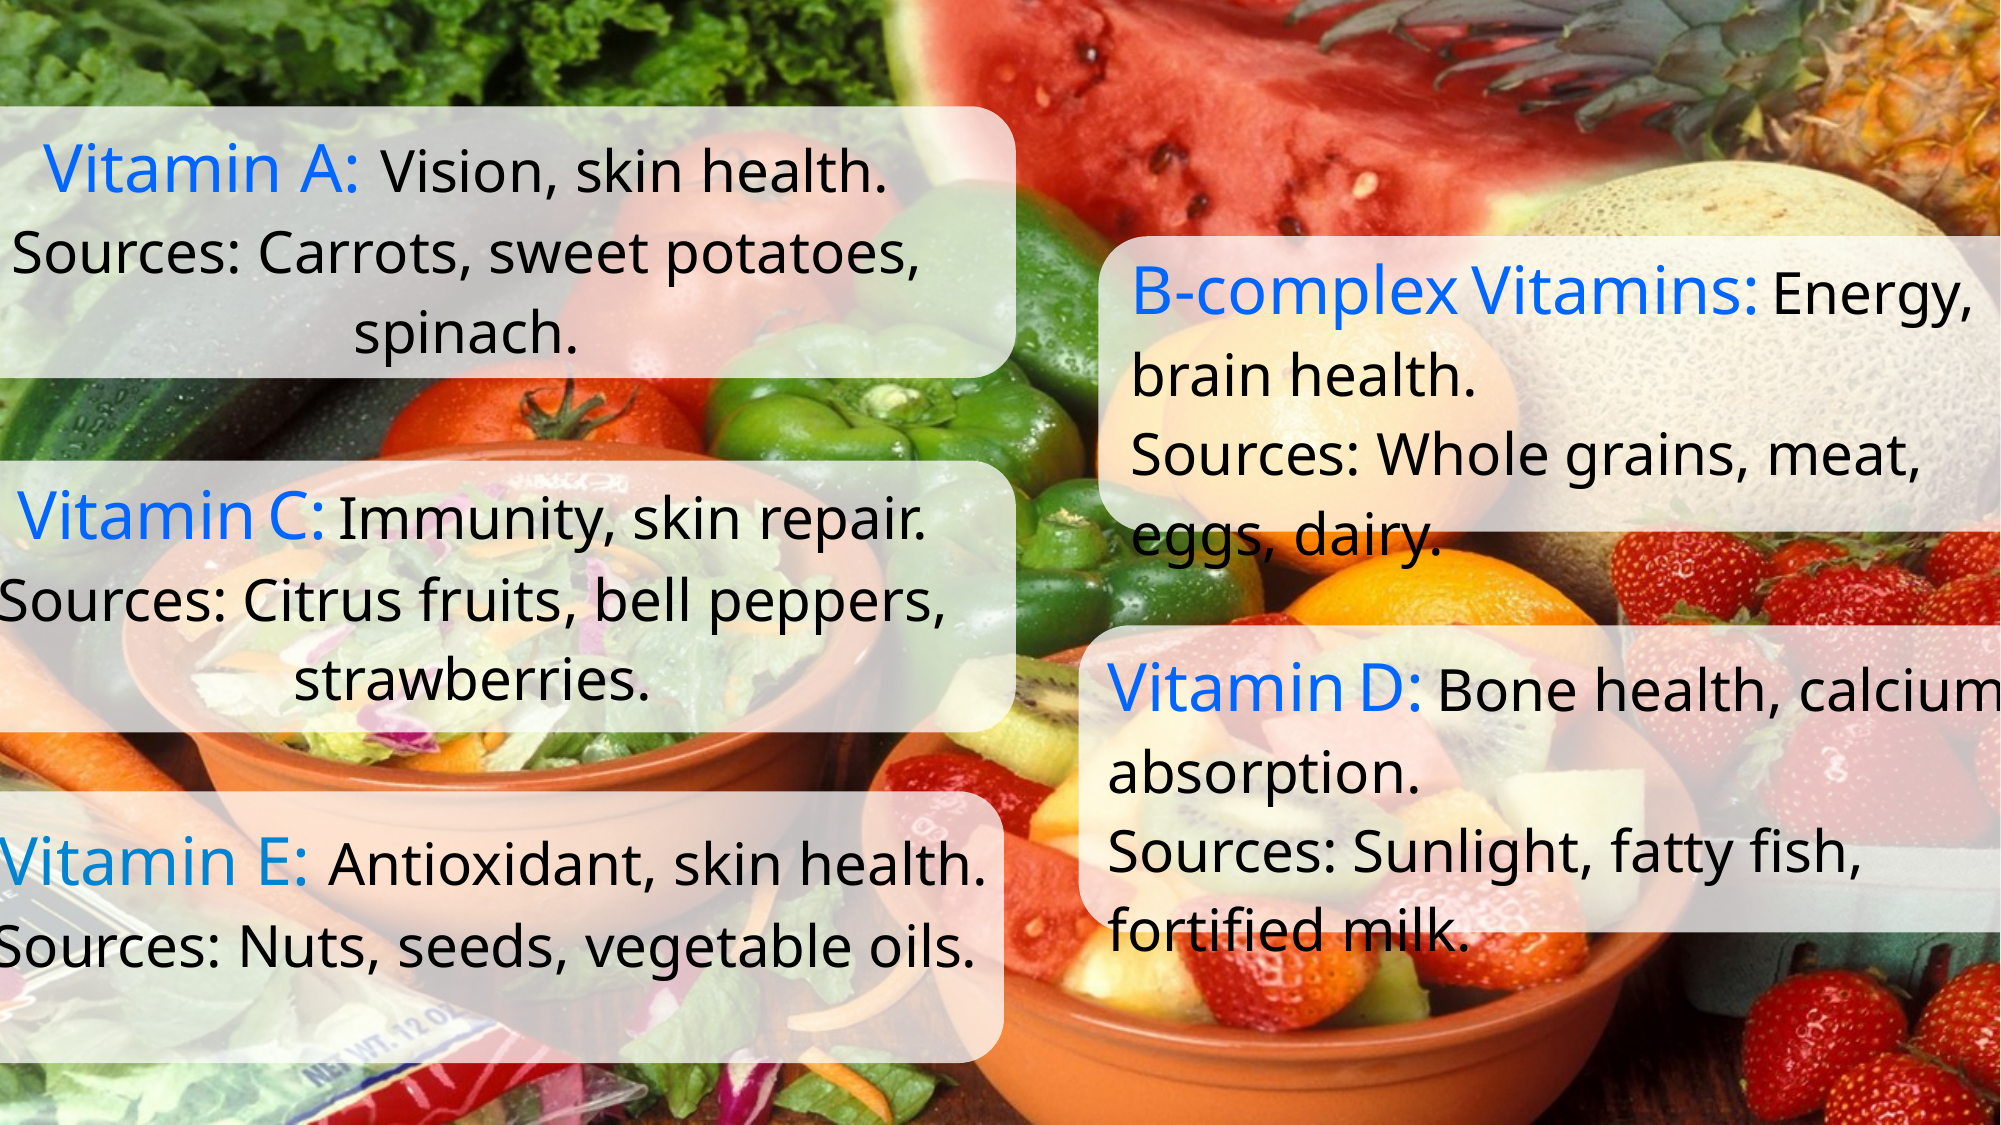

# Vitamin A: Vision, skin health.
Sources: Carrots, sweet potatoes, spinach.
B-complex Vitamins: Energy, brain health.
Sources: Whole grains, meat, eggs, dairy.
Vitamin C: Immunity, skin repair.
Sources: Citrus fruits, bell peppers, strawberries.
Vitamin D: Bone health, calcium absorption.
Sources: Sunlight, fatty fish,
fortified milk.
 Vitamin E: Antioxidant, skin health.
Sources: Nuts, seeds, vegetable oils.